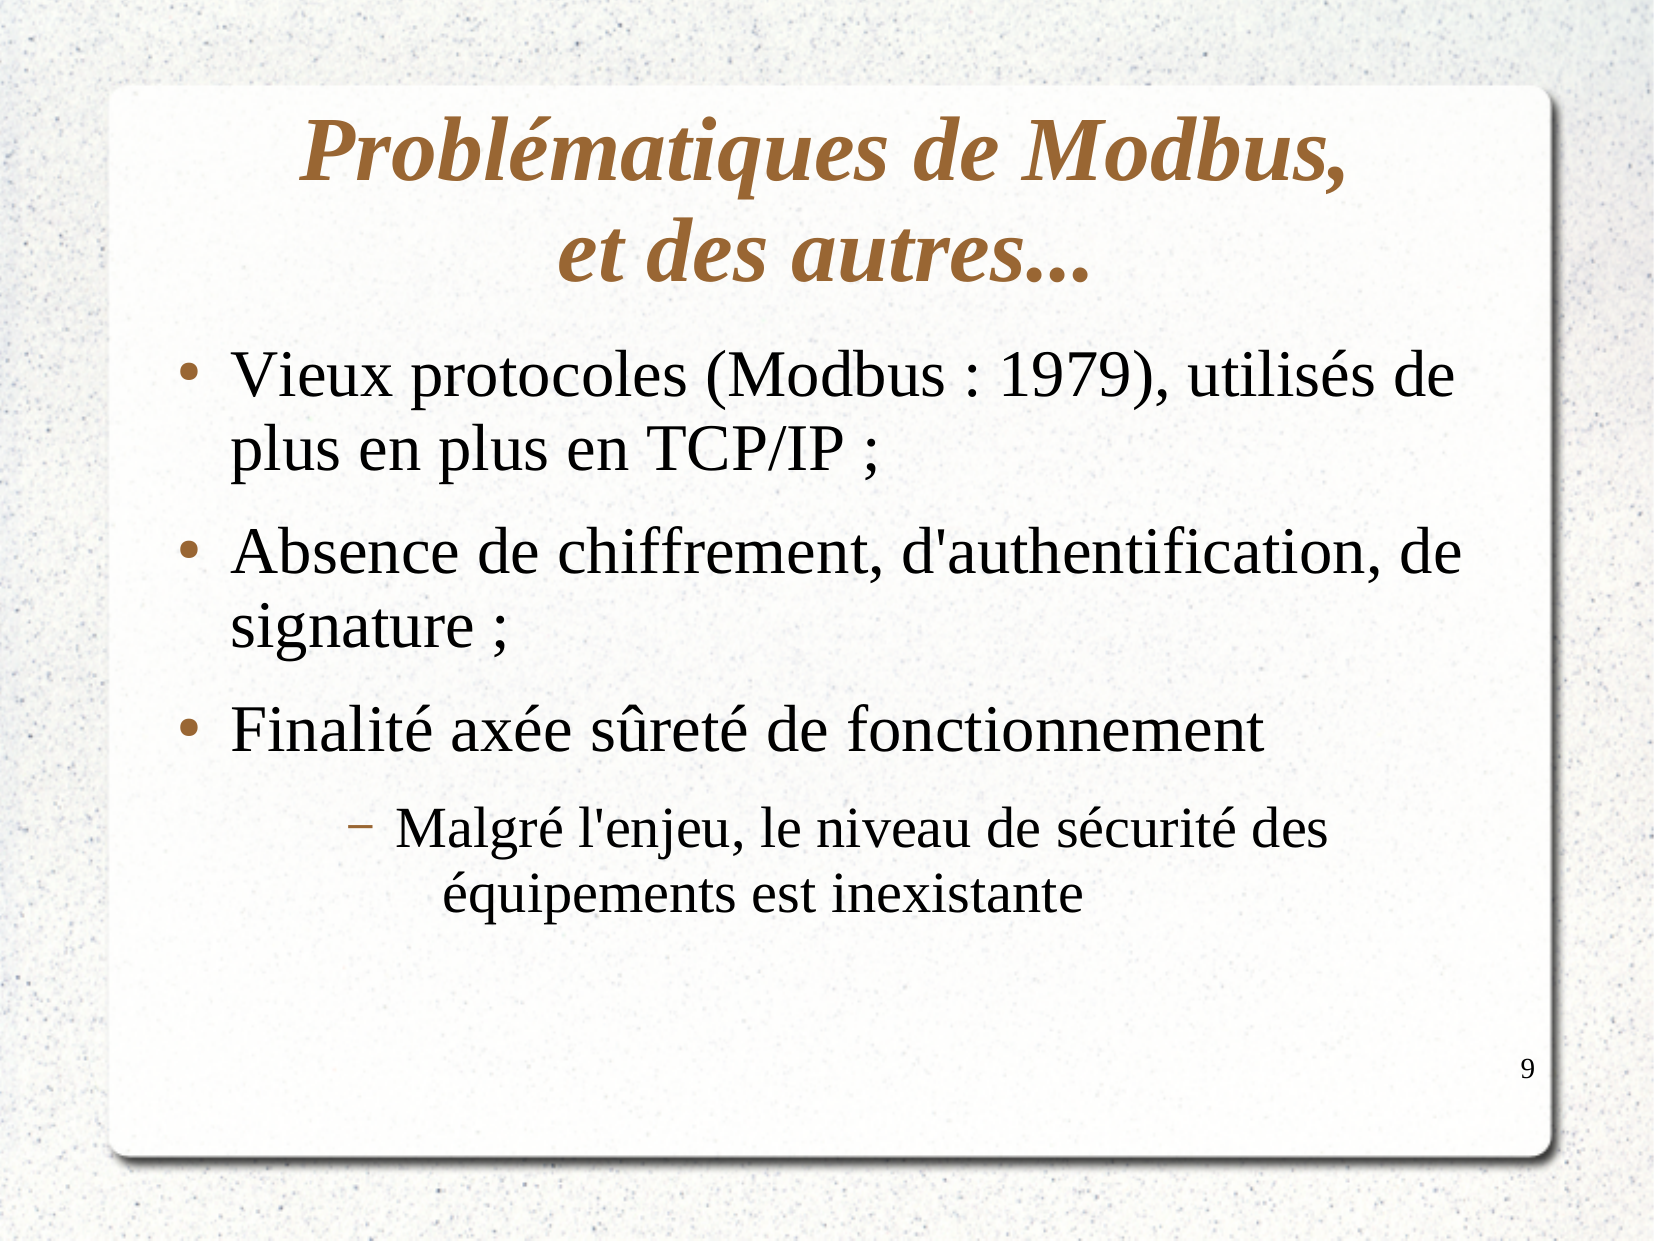

# Problématiques de Modbus, et des autres...
Vieux protocoles (Modbus : 1979), utilisés de plus en plus en TCP/IP ;
Absence de chiffrement, d'authentification, de signature ;
Finalité axée sûreté de fonctionnement
Malgré l'enjeu, le niveau de sécurité des équipements est inexistante
9